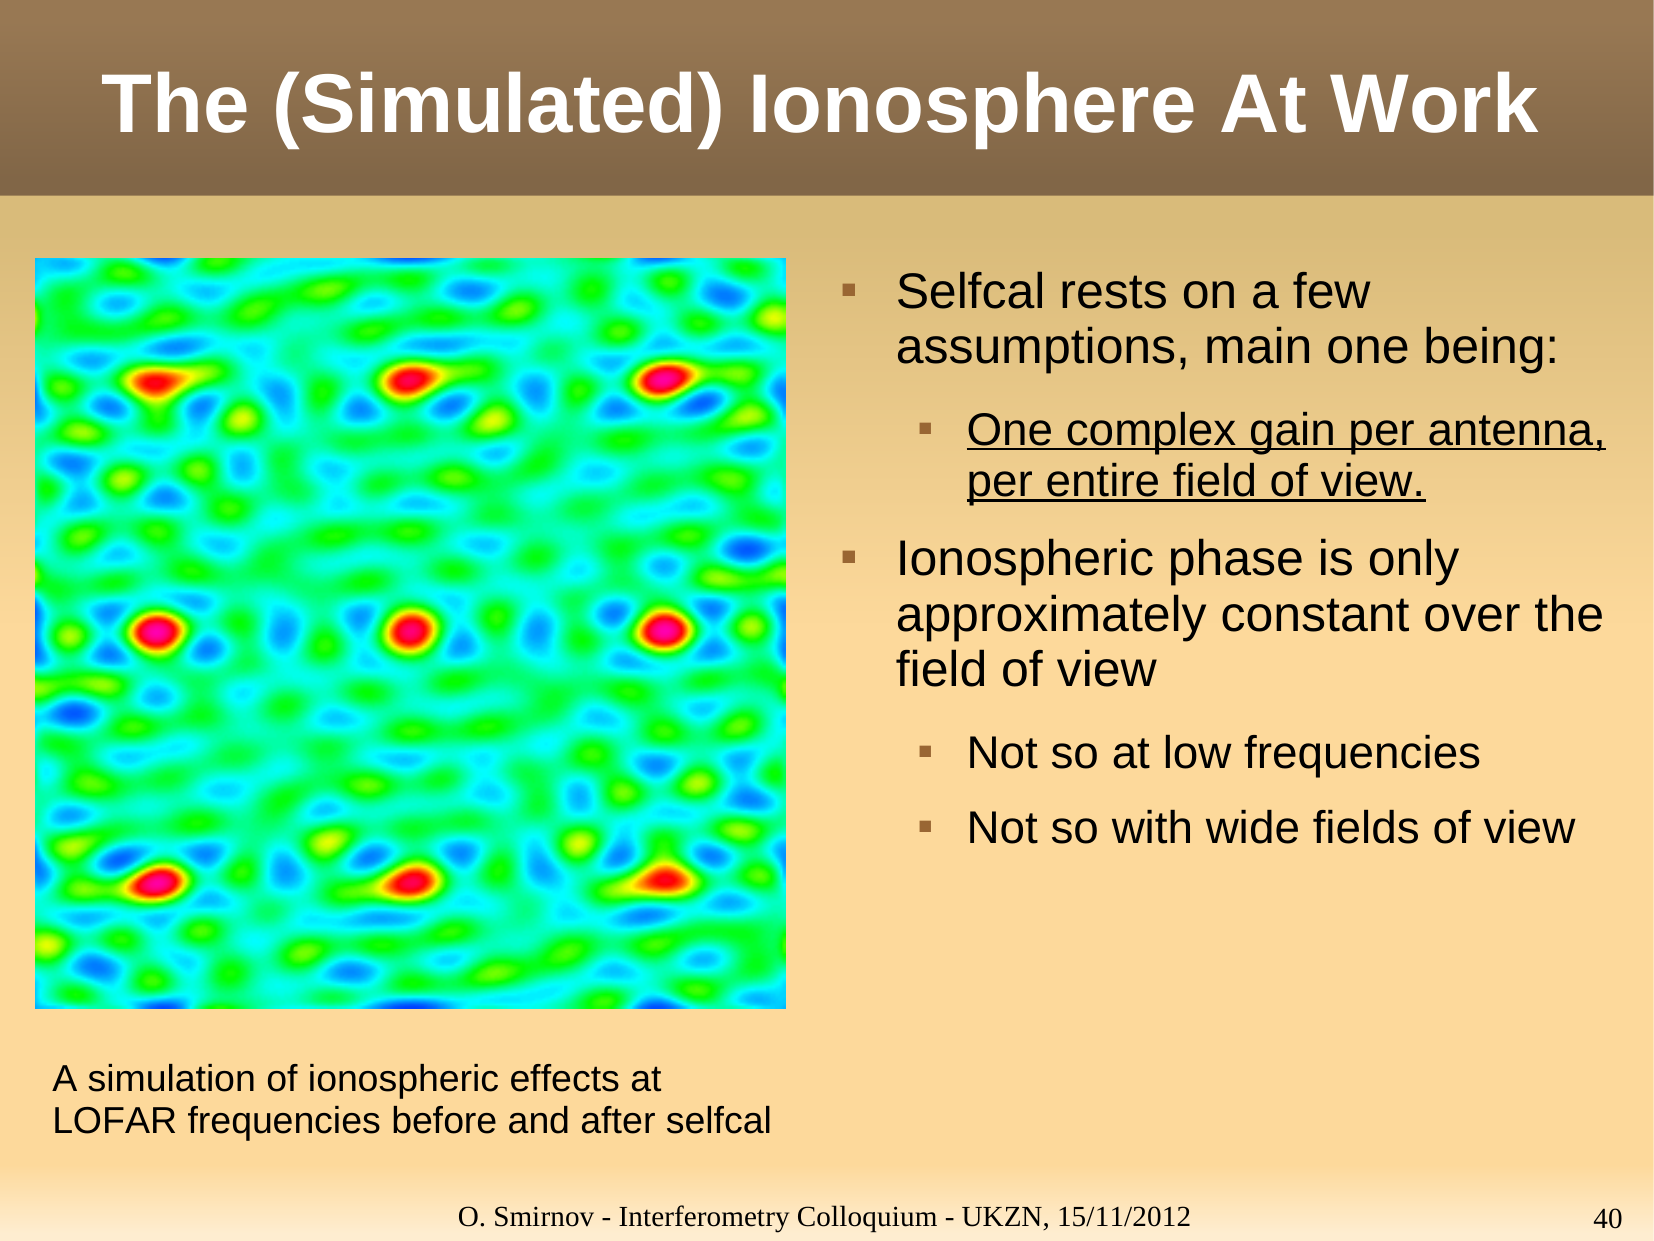

# The (Simulated) Ionosphere At Work
Selfcal rests on a few assumptions, main one being:
One complex gain per antenna, per entire field of view.
Ionospheric phase is only approximately constant over the field of view
Not so at low frequencies
Not so with wide fields of view
A simulation of ionospheric effects at LOFAR frequencies before and after selfcal
O. Smirnov - Interferometry Colloquium - UKZN, 15/11/2012
40